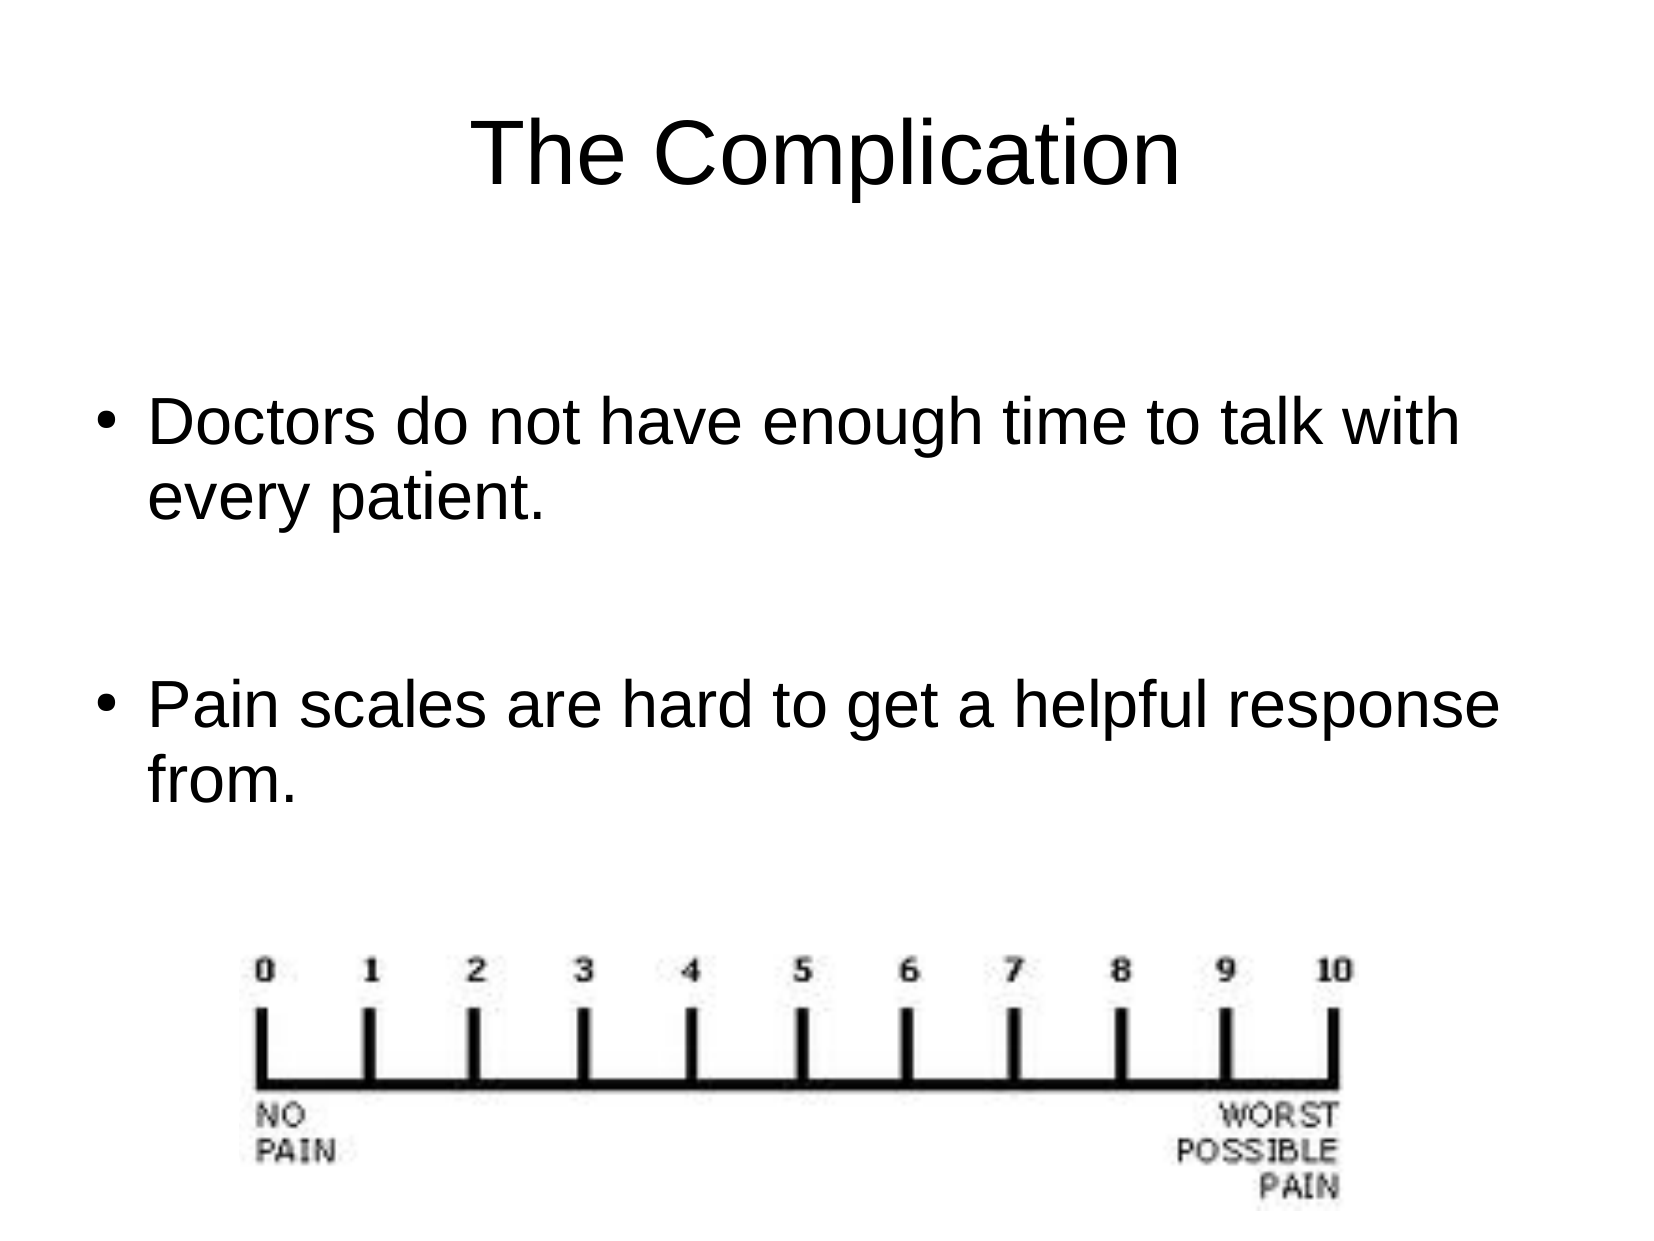

# The Complication
Doctors do not have enough time to talk with every patient.
Pain scales are hard to get a helpful response from.